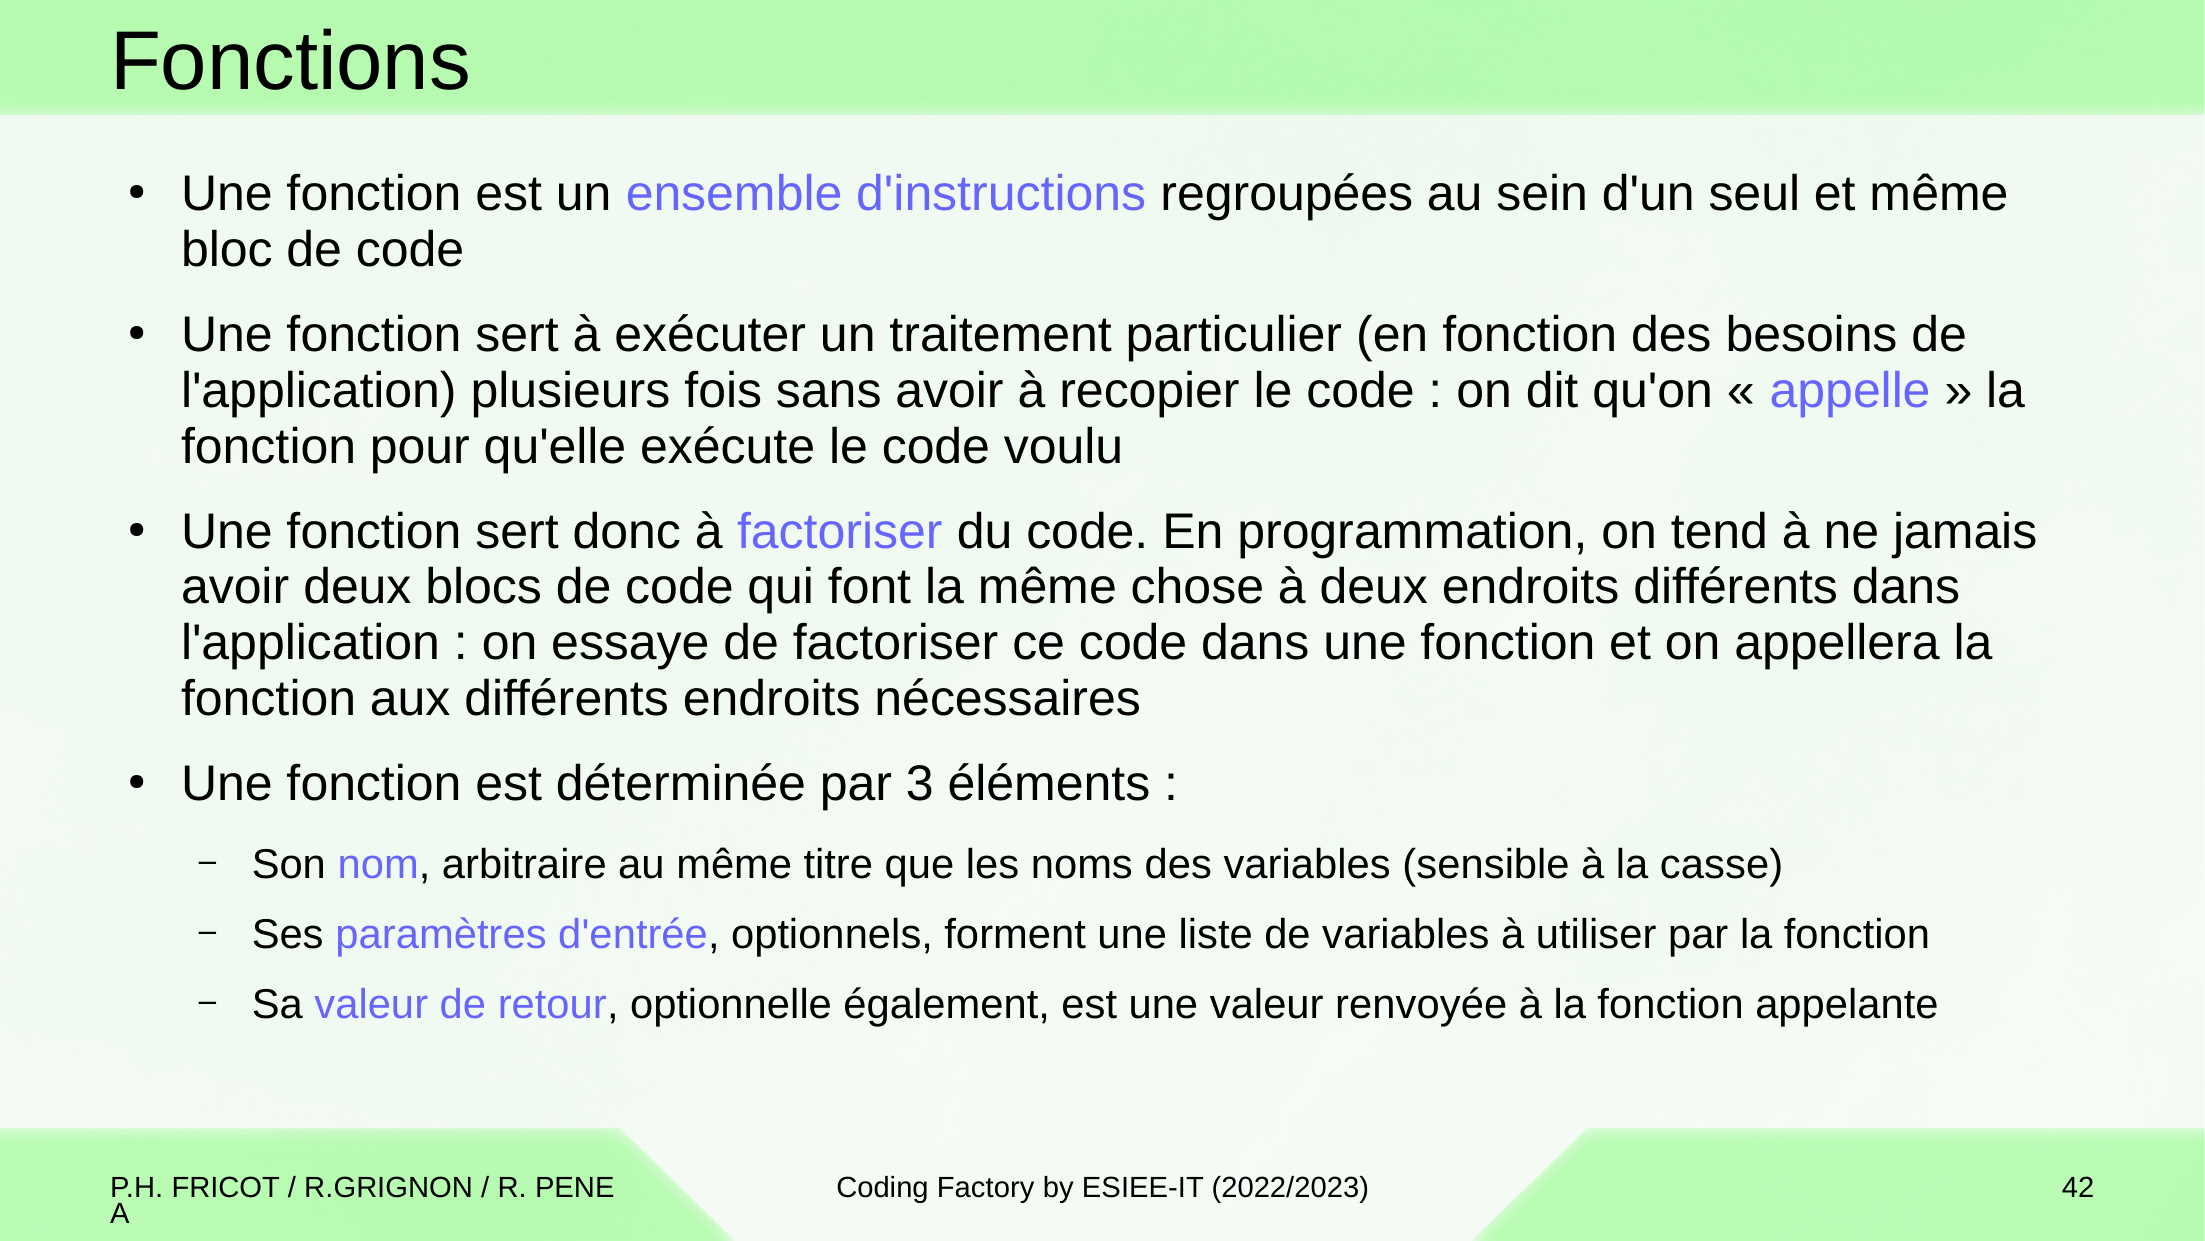

# Fonctions
Une fonction est un ensemble d'instructions regroupées au sein d'un seul et même bloc de code
Une fonction sert à exécuter un traitement particulier (en fonction des besoins de l'application) plusieurs fois sans avoir à recopier le code : on dit qu'on « appelle » la fonction pour qu'elle exécute le code voulu
Une fonction sert donc à factoriser du code. En programmation, on tend à ne jamais avoir deux blocs de code qui font la même chose à deux endroits différents dans l'application : on essaye de factoriser ce code dans une fonction et on appellera la fonction aux différents endroits nécessaires
Une fonction est déterminée par 3 éléments :
Son nom, arbitraire au même titre que les noms des variables (sensible à la casse)
Ses paramètres d'entrée, optionnels, forment une liste de variables à utiliser par la fonction
Sa valeur de retour, optionnelle également, est une valeur renvoyée à la fonction appelante
P.H. FRICOT / R.GRIGNON / R. PENEA
Coding Factory by ESIEE-IT (2022/2023)
42